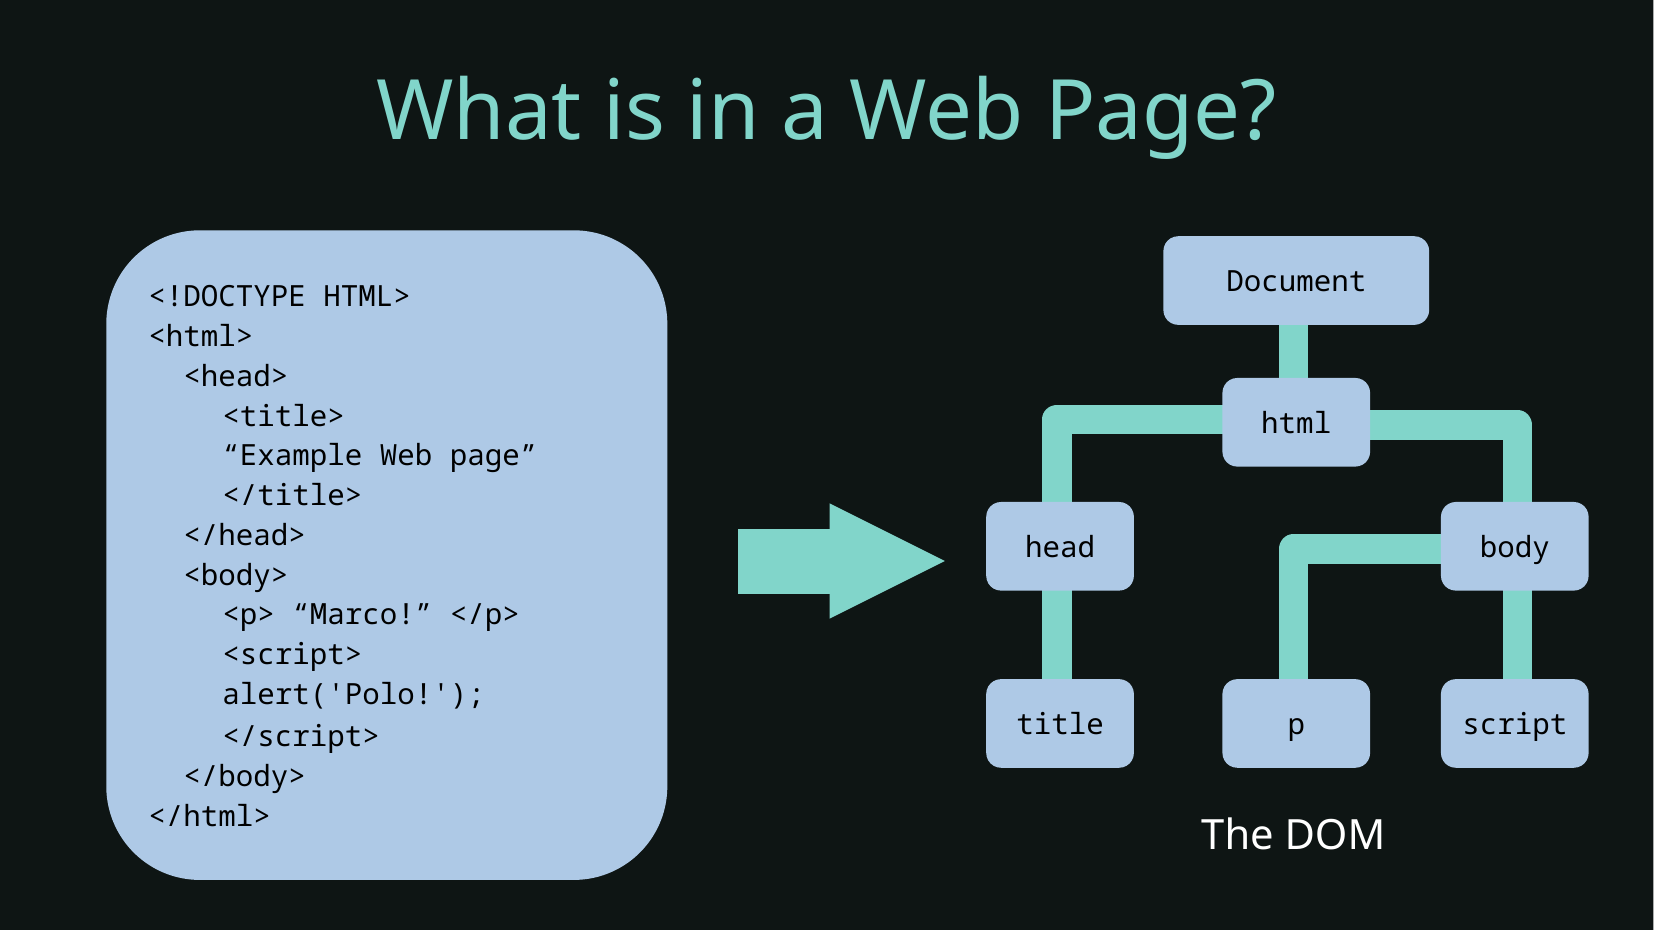

# What is in a Web Page?
<!DOCTYPE HTML>
<html>
 <head>
	<title>
	“Example Web page”
	</title>
 </head>
 <body>
	<p> “Marco!” </p>
	<script>
	alert('Polo!');
	</script>
 </body>
</html>
Document
html
head
body
title
p
script
The DOM